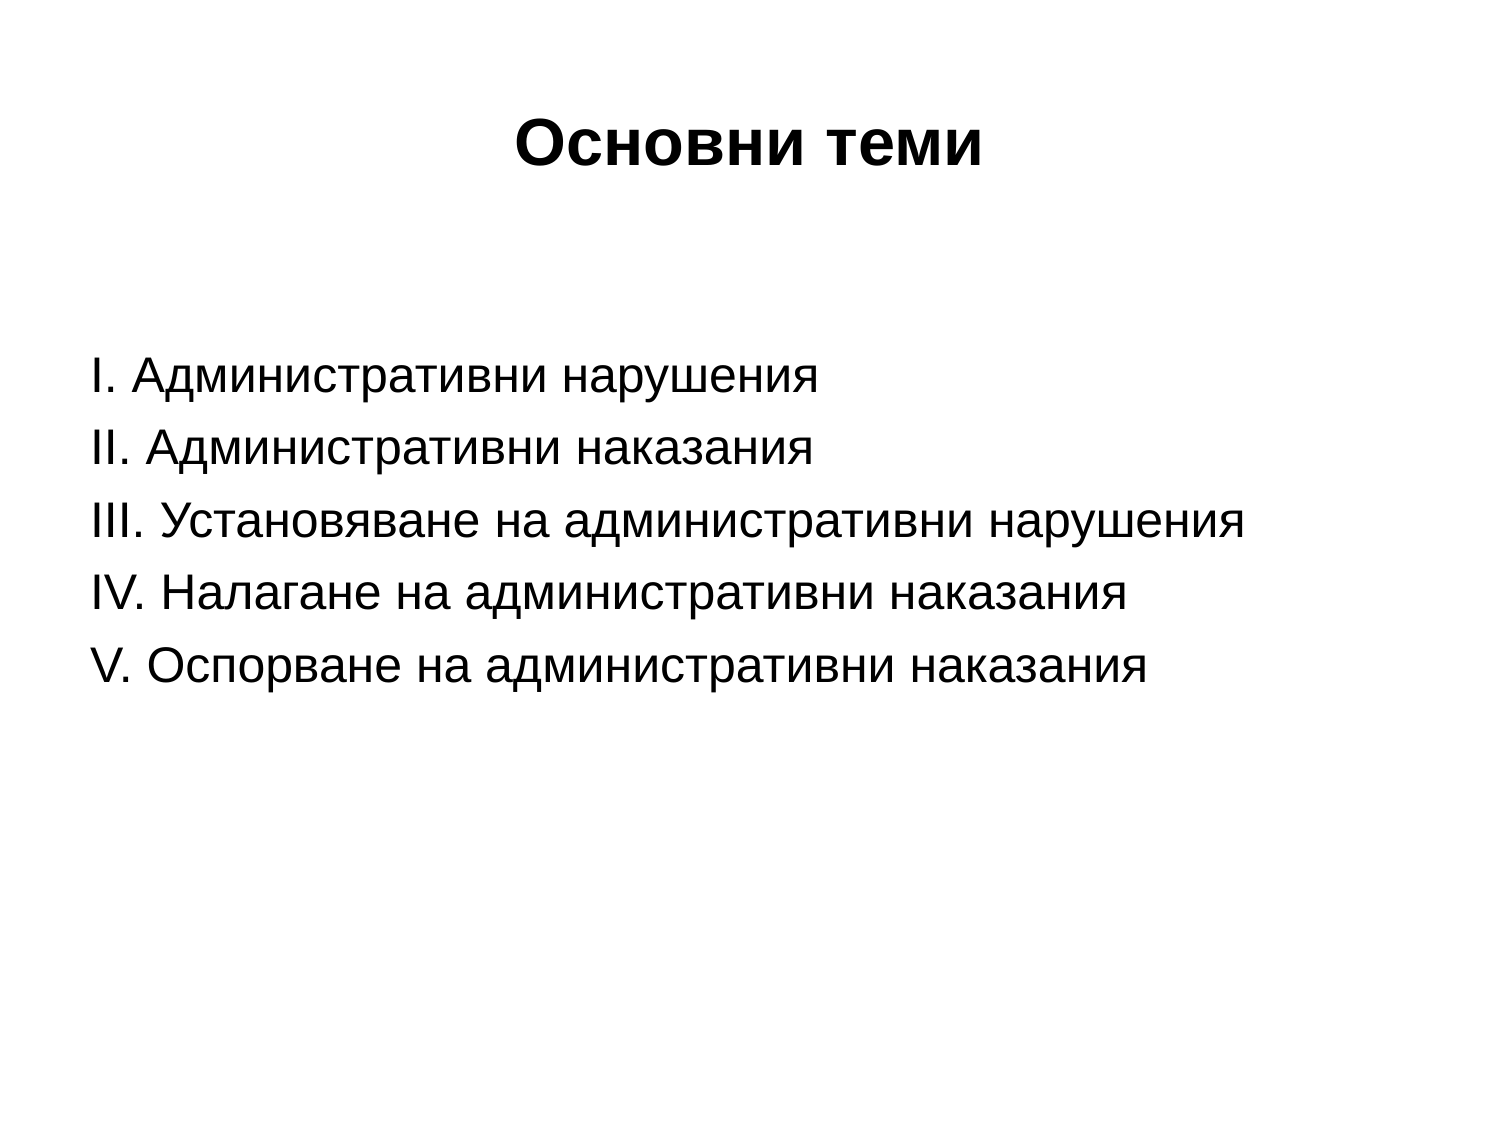

# Основни теми
І. Административни нарушения
ІІ. Административни наказания
ІІІ. Установяване на административни нарушения
ІV. Налагане на административни наказания
V. Оспорване на административни наказания